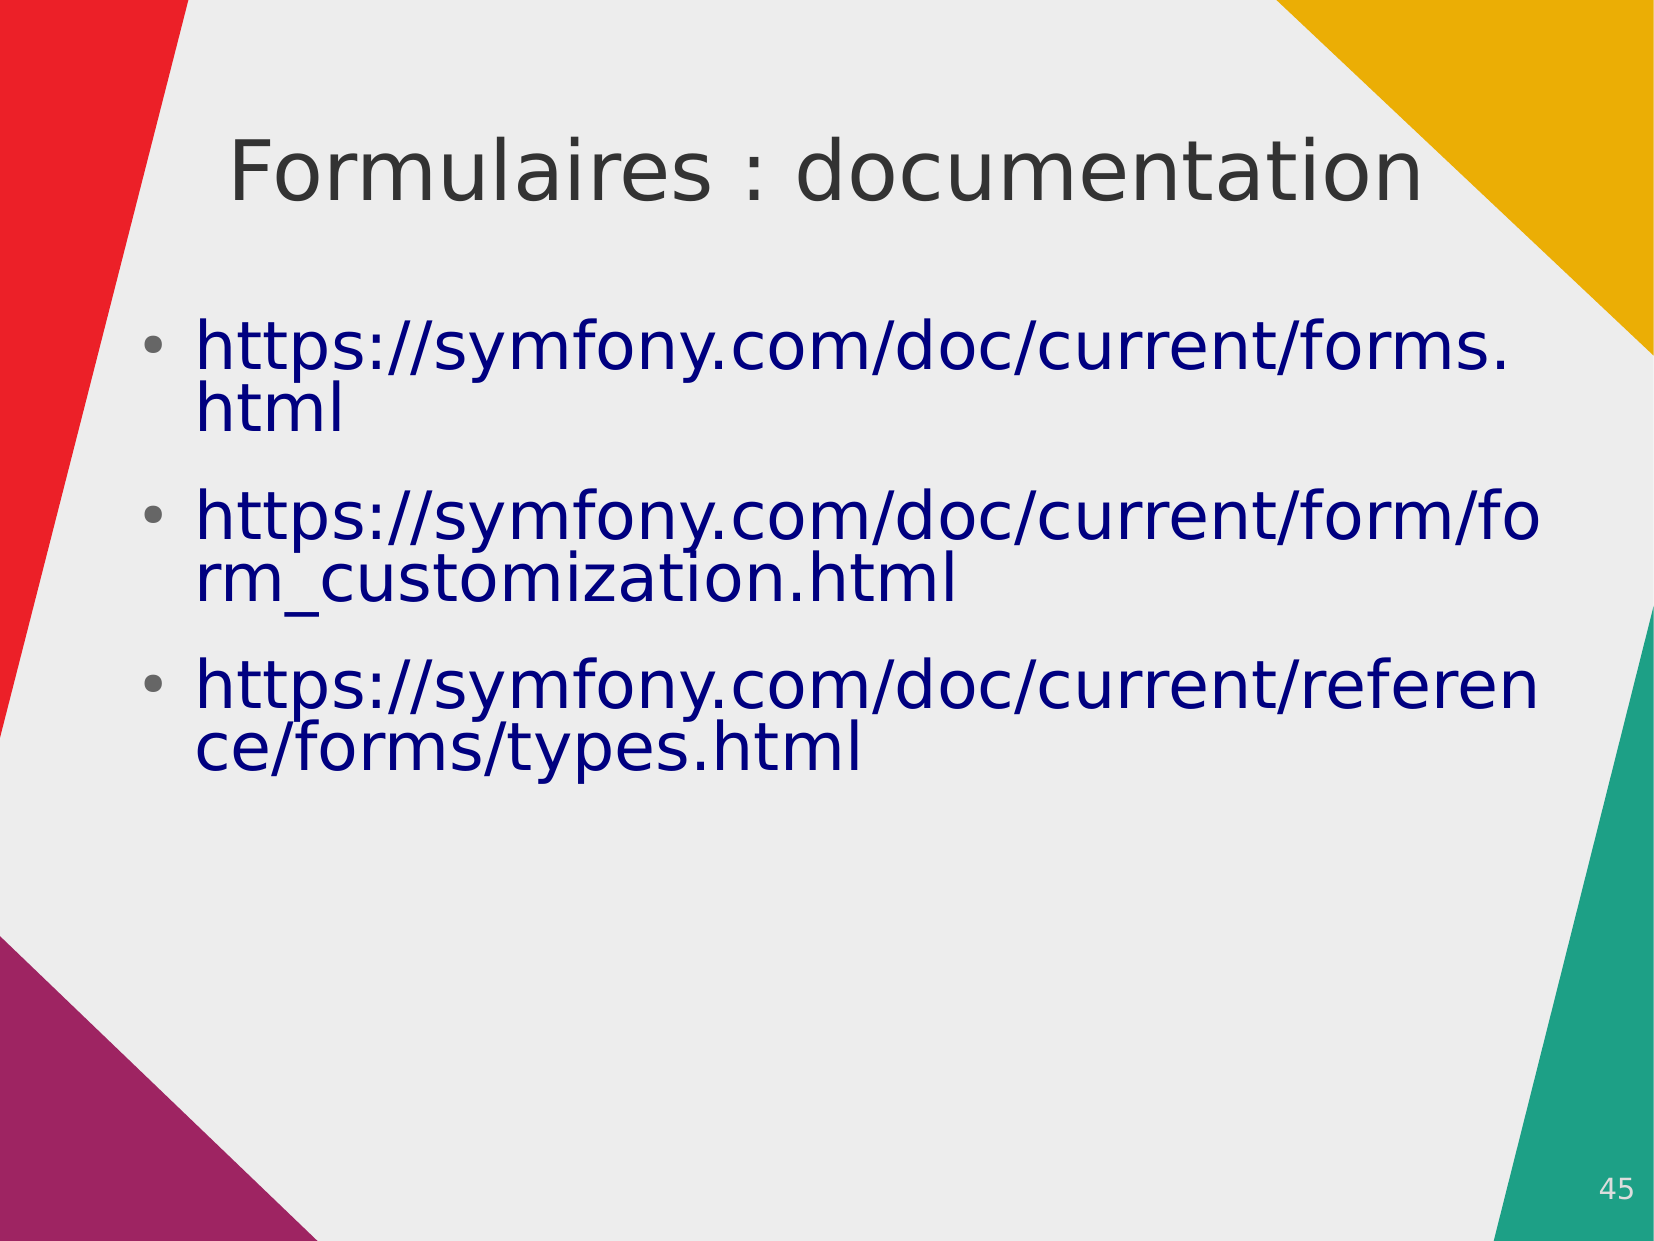

# Formulaires : documentation
https://symfony.com/doc/current/forms.html
https://symfony.com/doc/current/form/form_customization.html
https://symfony.com/doc/current/reference/forms/types.html
45